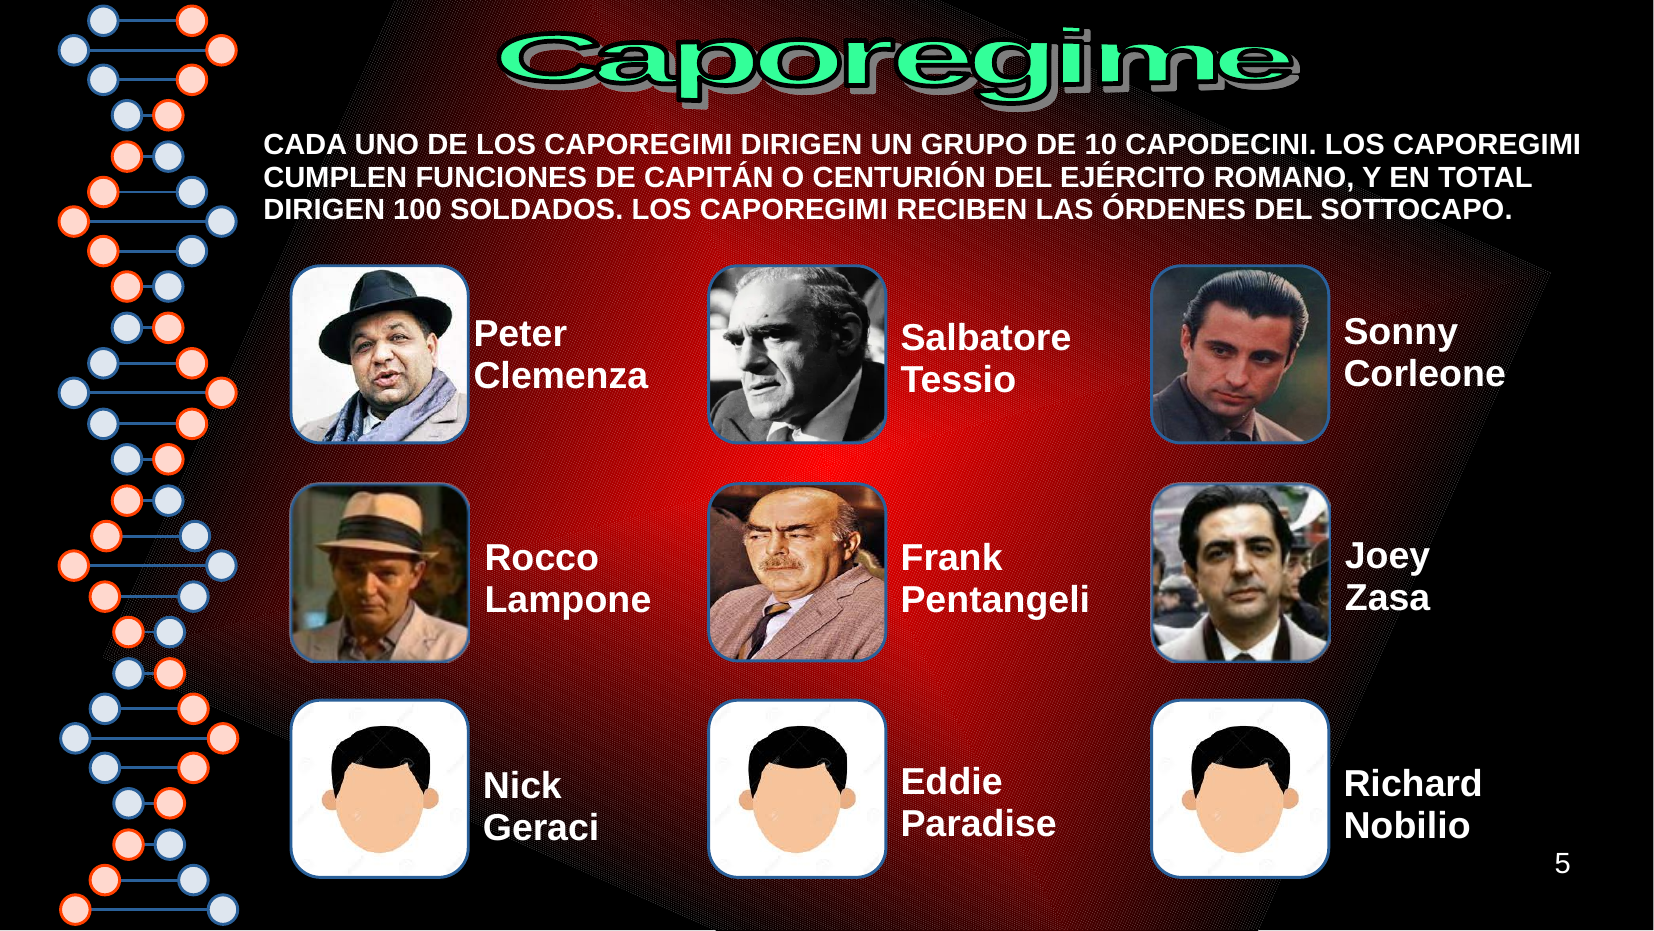

Caporegime
Cada uno de los caporegimi dirigen un grupo de 10 capodecini. Los caporegimi cumplen funciones de capitán o centurión del ejército romano, y en total dirigen 100 soldados. Los caporegimi reciben las órdenes del sottocapo.
Sonny Corleone
Peter Clemenza
Salbatore tessio
joey zasa
Rocco lampone
Frank pentangeli
Eddie paradise
Richard nobilio
Nick geraci
5